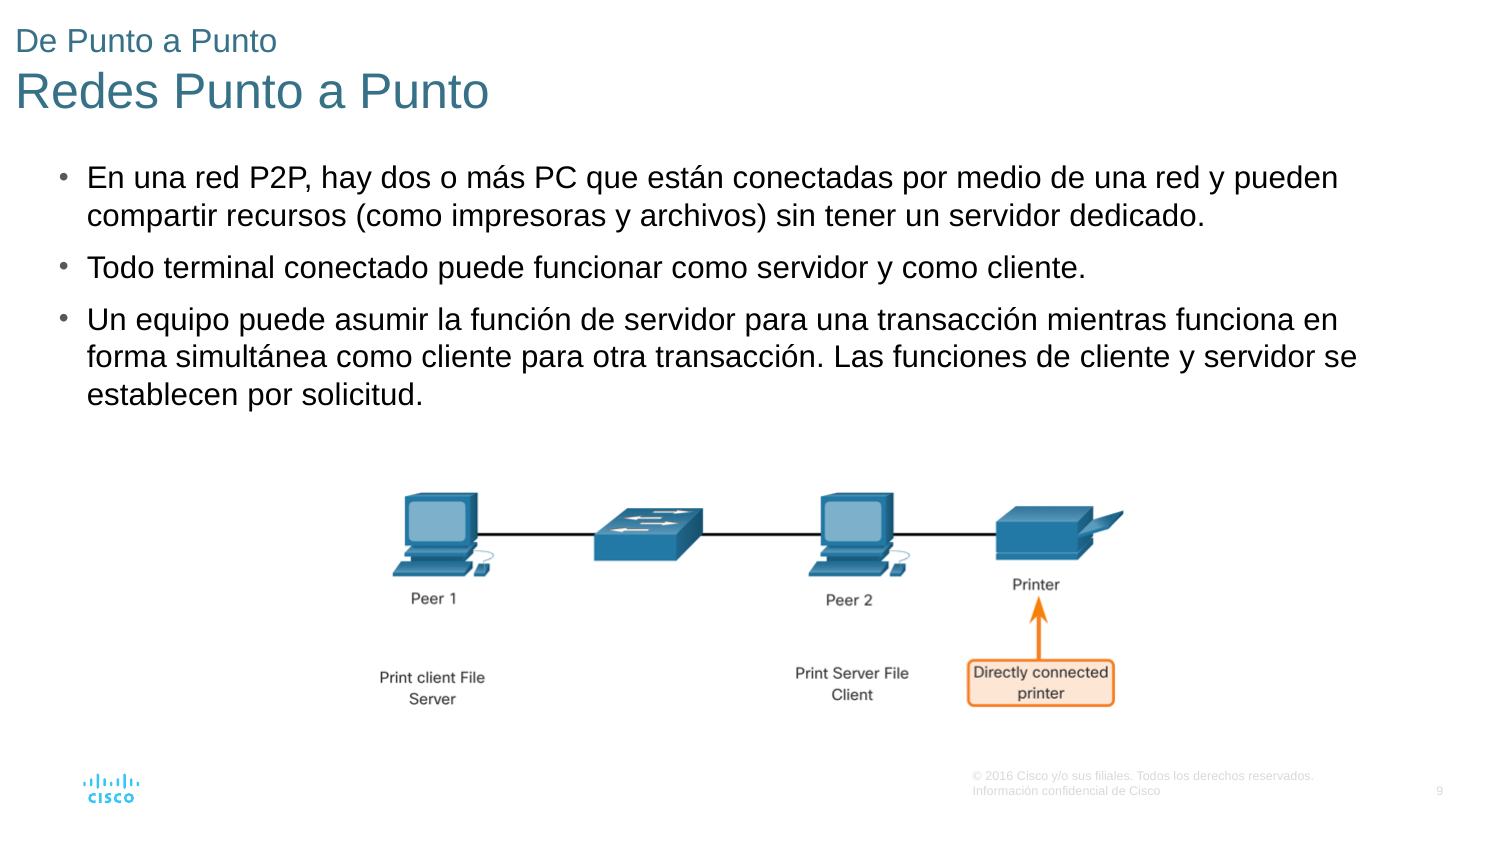

# De Punto a Punto Redes Punto a Punto
En una red P2P, hay dos o más PC que están conectadas por medio de una red y pueden compartir recursos (como impresoras y archivos) sin tener un servidor dedicado.
Todo terminal conectado puede funcionar como servidor y como cliente.
Un equipo puede asumir la función de servidor para una transacción mientras funciona en forma simultánea como cliente para otra transacción. Las funciones de cliente y servidor se establecen por solicitud.